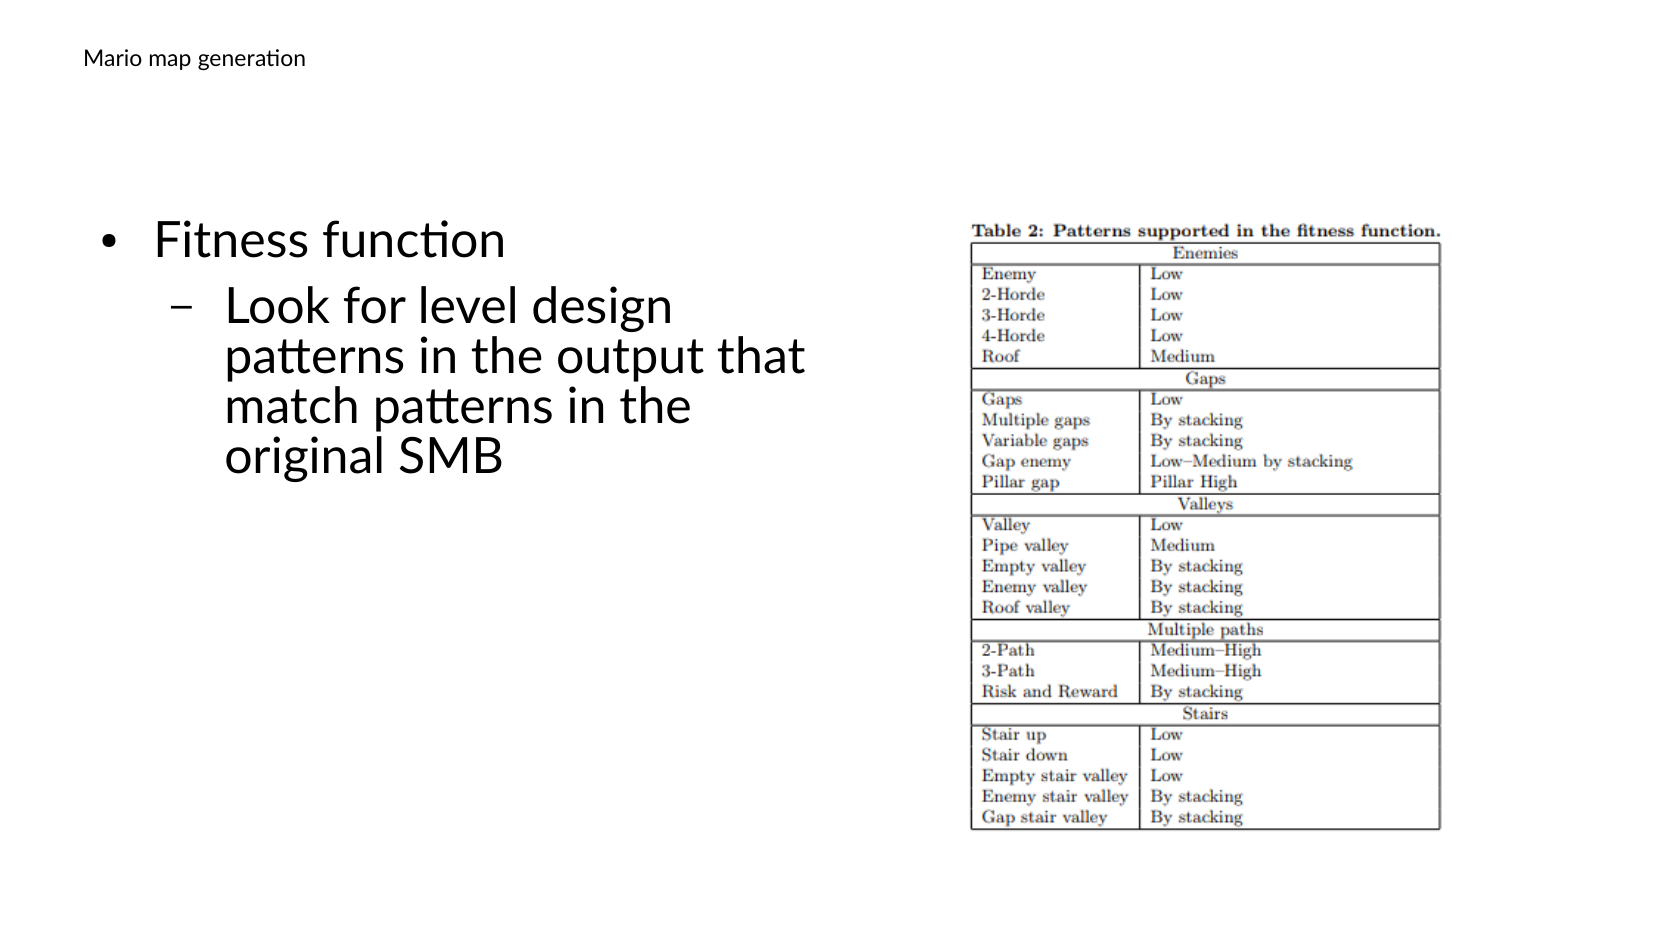

# Mario map generation
Fitness function
Look for level design patterns in the output that match patterns in the original SMB